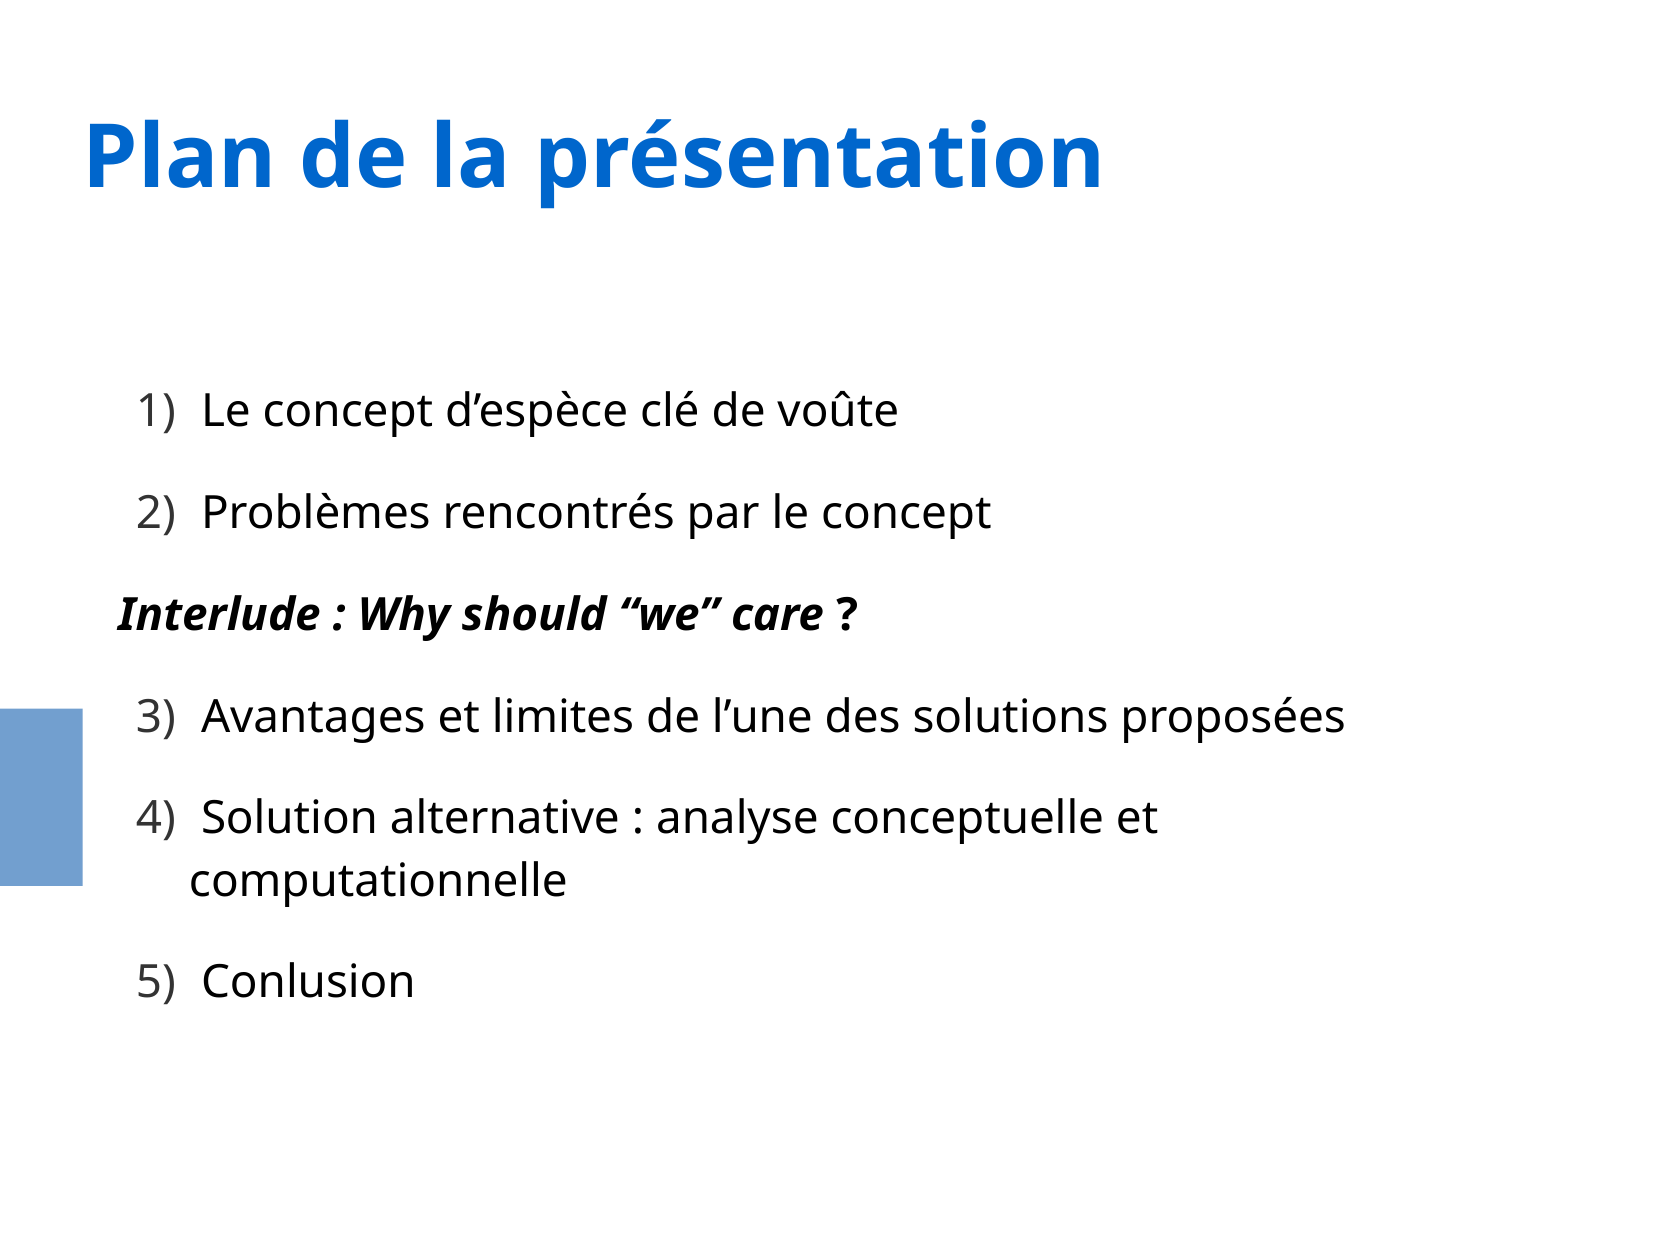

# Plan de la présentation
 Le concept d’espèce clé de voûte
 Problèmes rencontrés par le concept
Interlude : Why should “we” care ?
 Avantages et limites de l’une des solutions proposées
 Solution alternative : analyse conceptuelle et computationnelle
 Conlusion